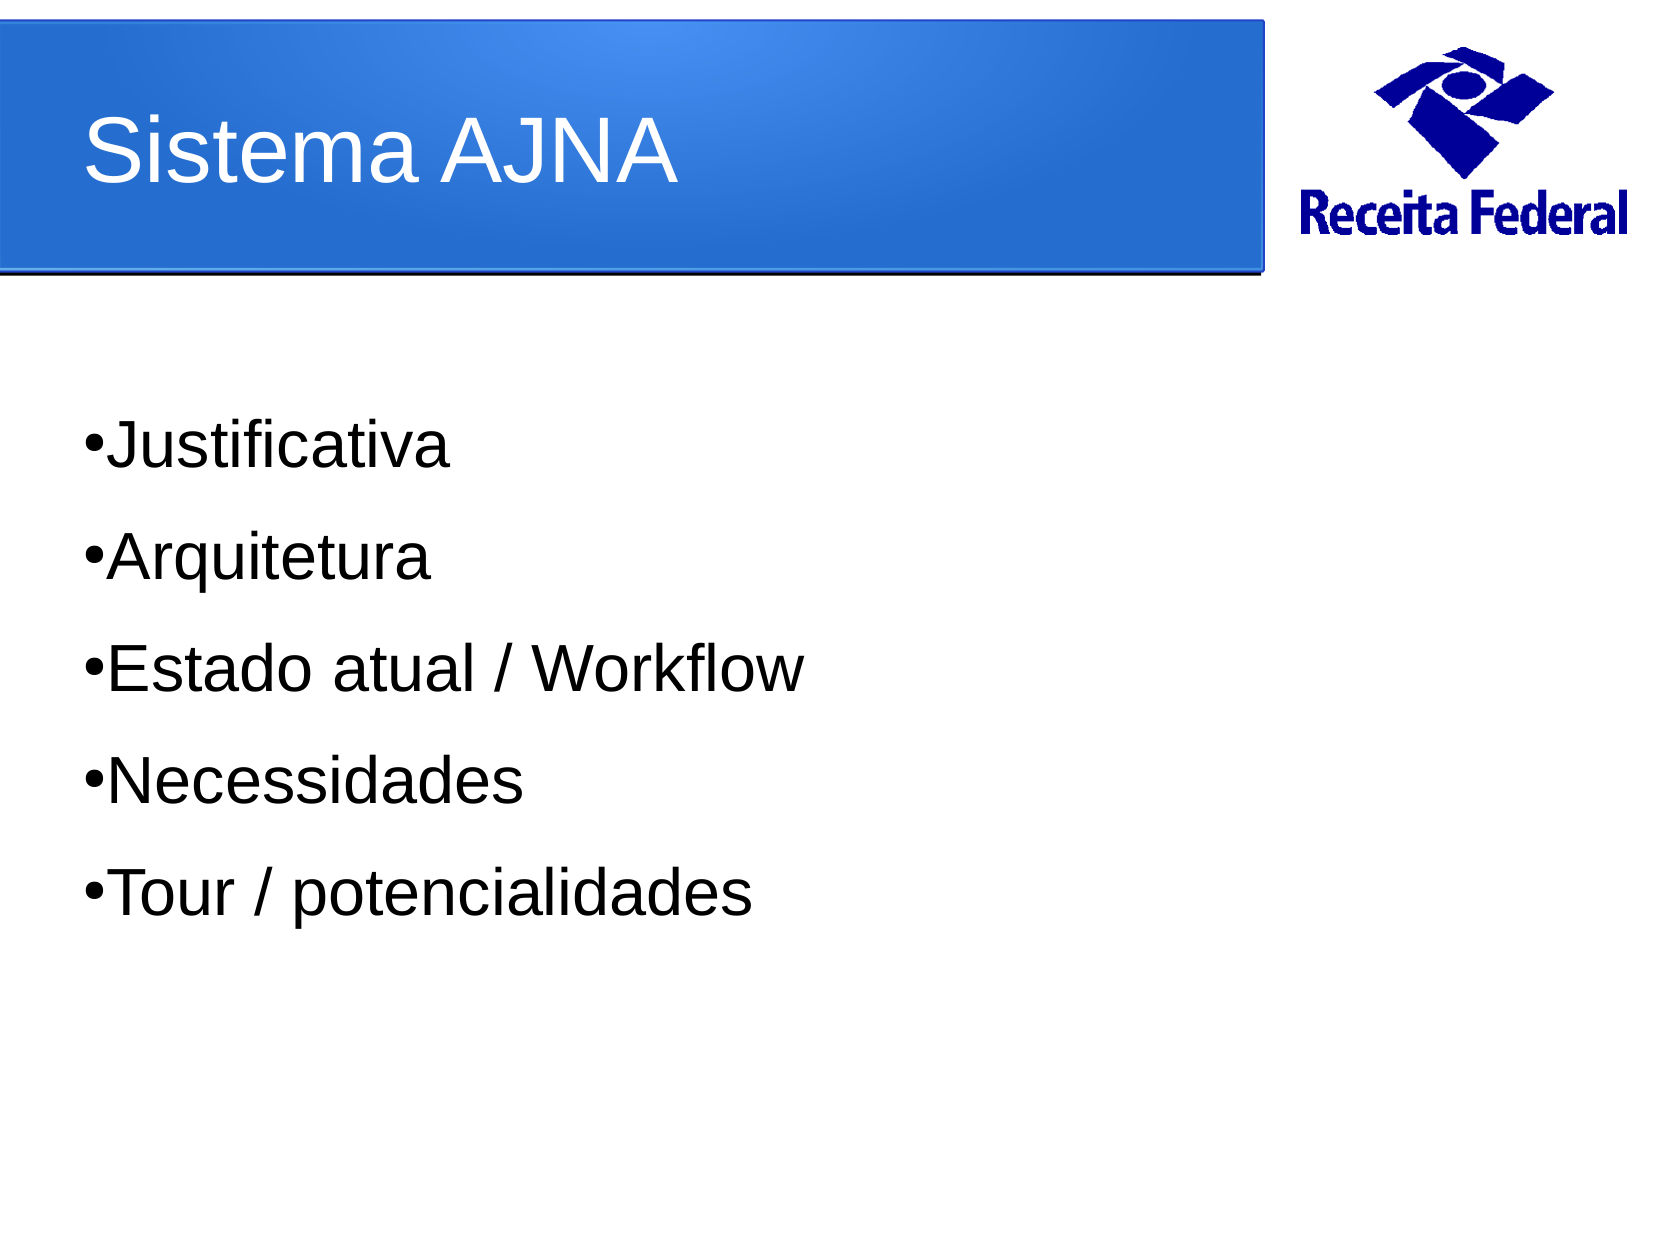

# Sistema AJNA
Justificativa
Arquitetura
Estado atual / Workflow
Necessidades
Tour / potencialidades